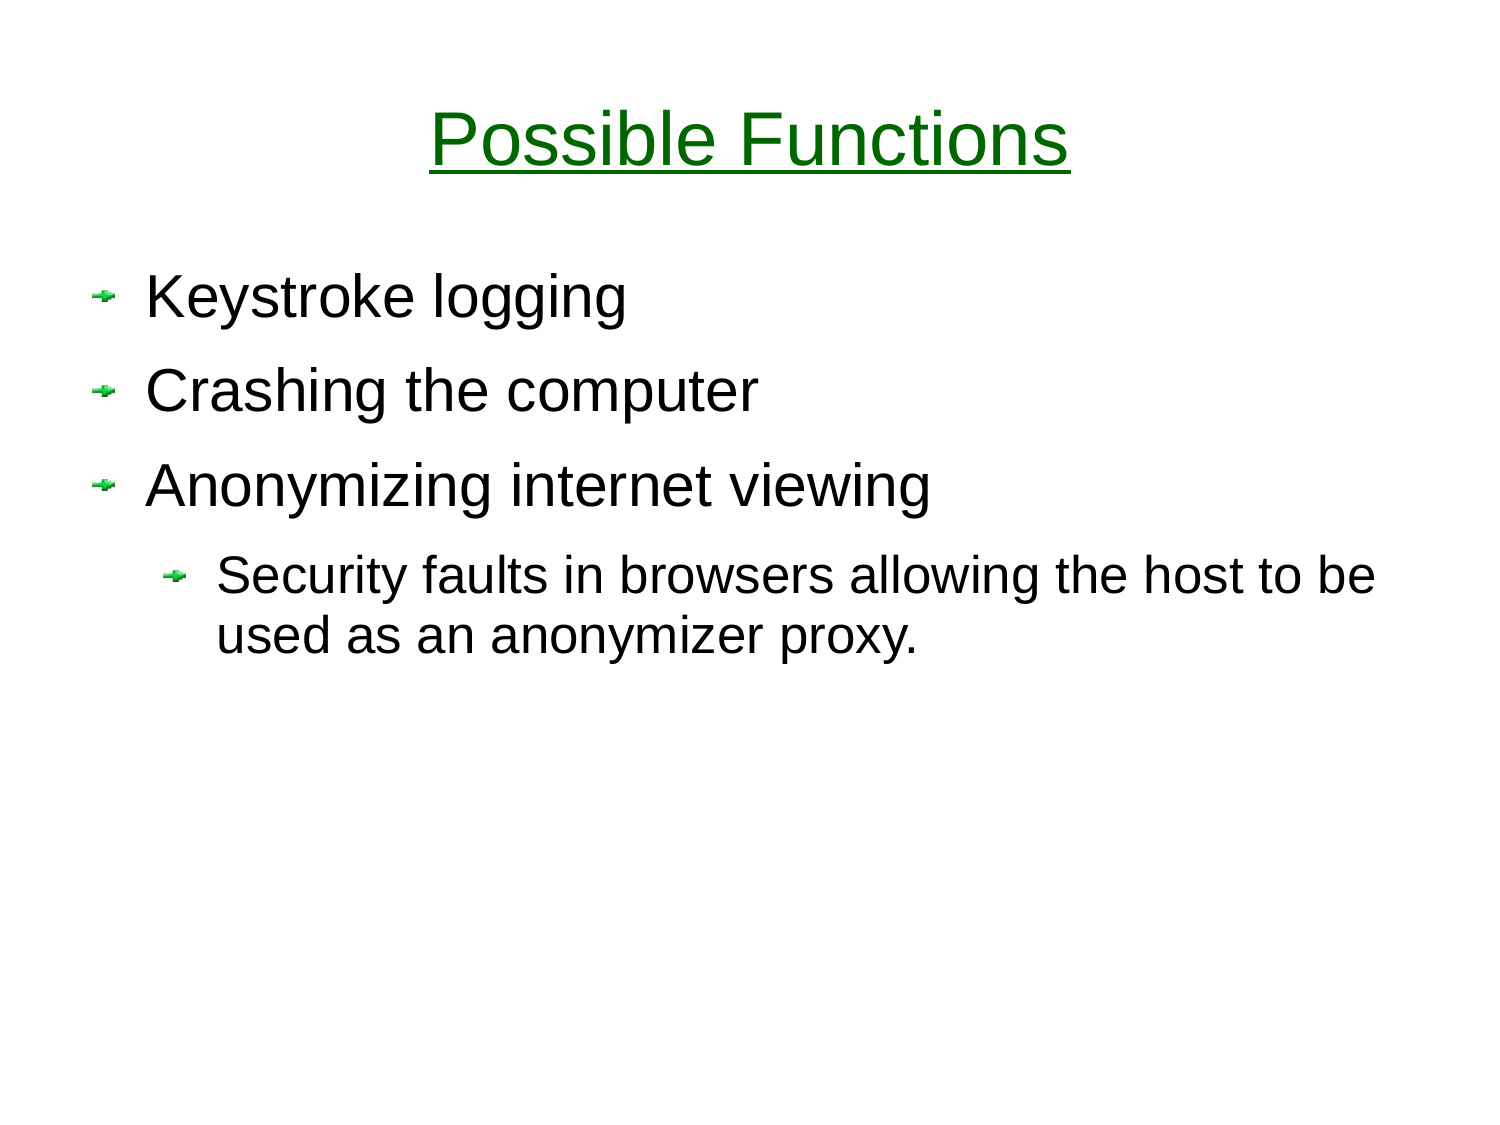

# Possible Functions
Keystroke logging
Crashing the computer
Anonymizing internet viewing
Security faults in browsers allowing the host to be used as an anonymizer proxy.